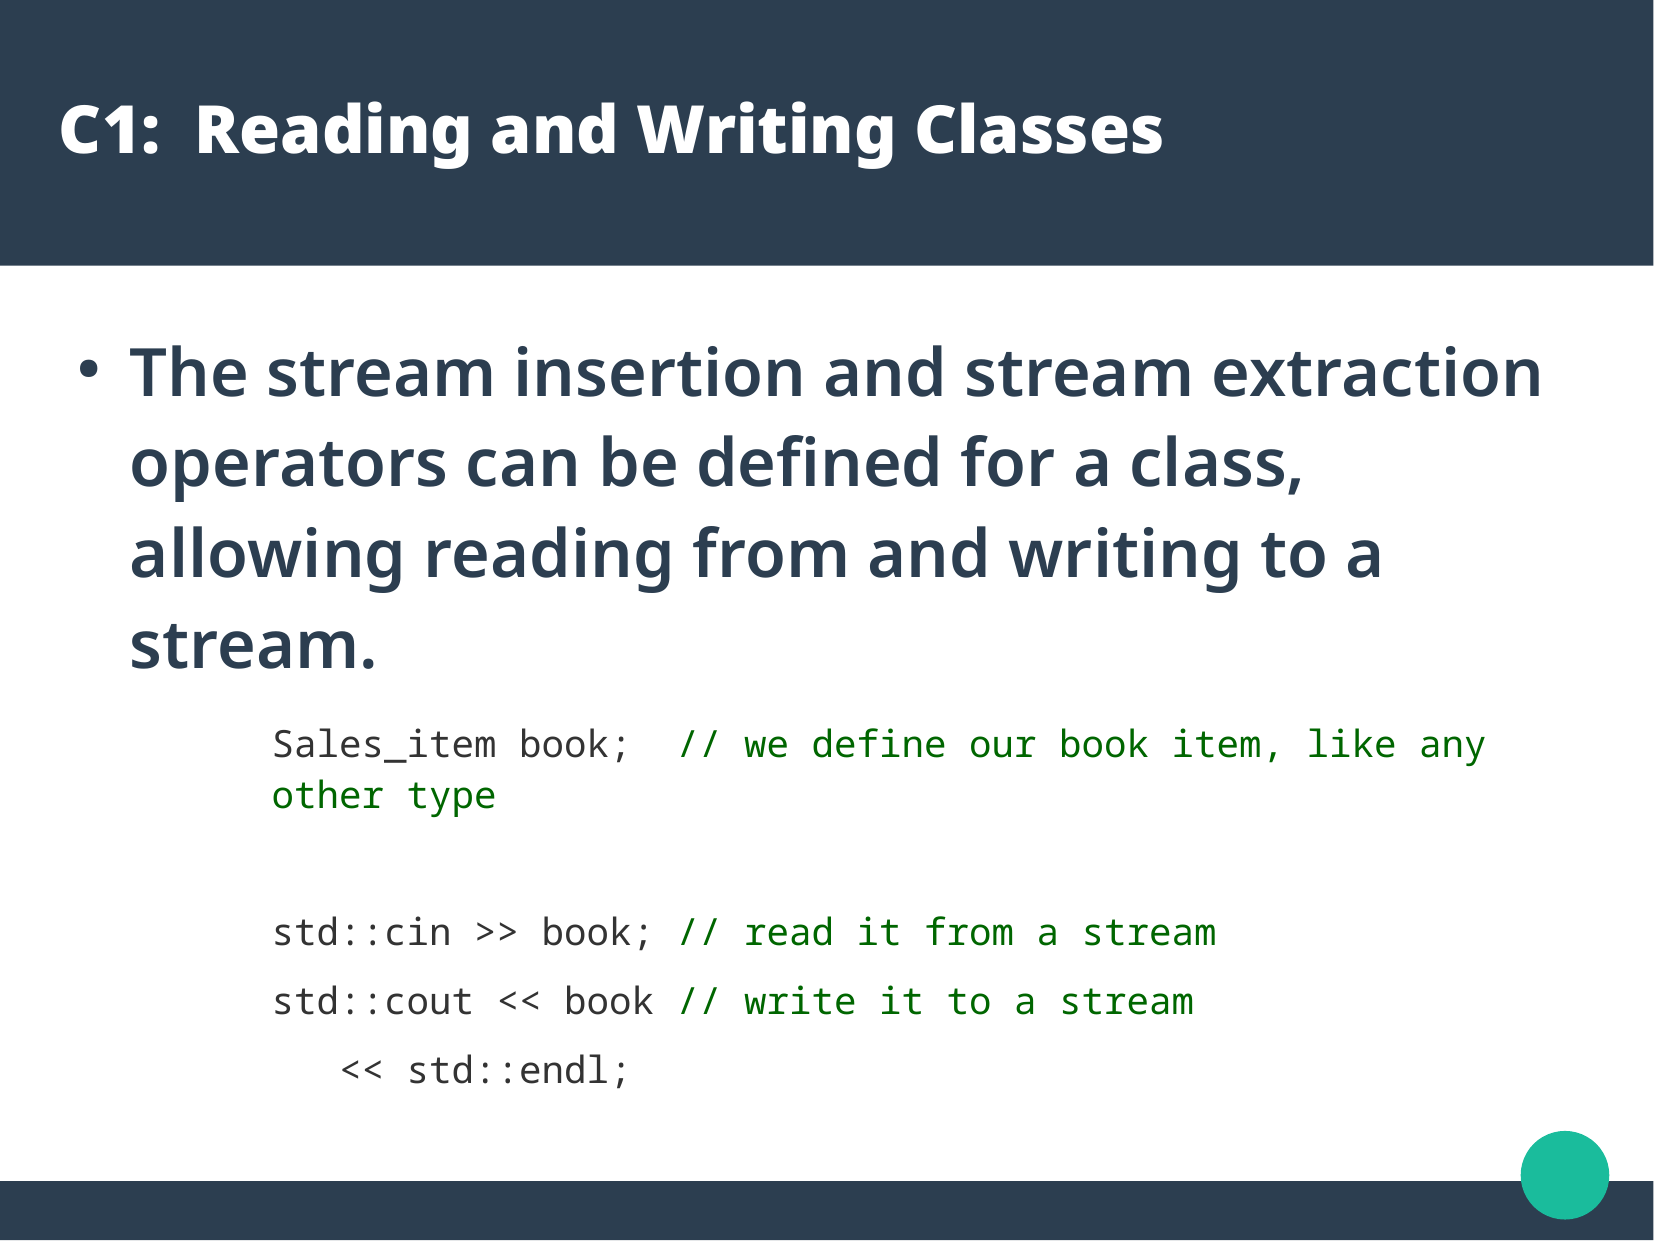

# C1: Reading and Writing Classes
The stream insertion and stream extraction operators can be defined for a class, allowing reading from and writing to a stream.
Sales_item book; // we define our book item, like any other type
std::cin >> book; // read it from a stream
std::cout << book // write it to a stream
 << std::endl;